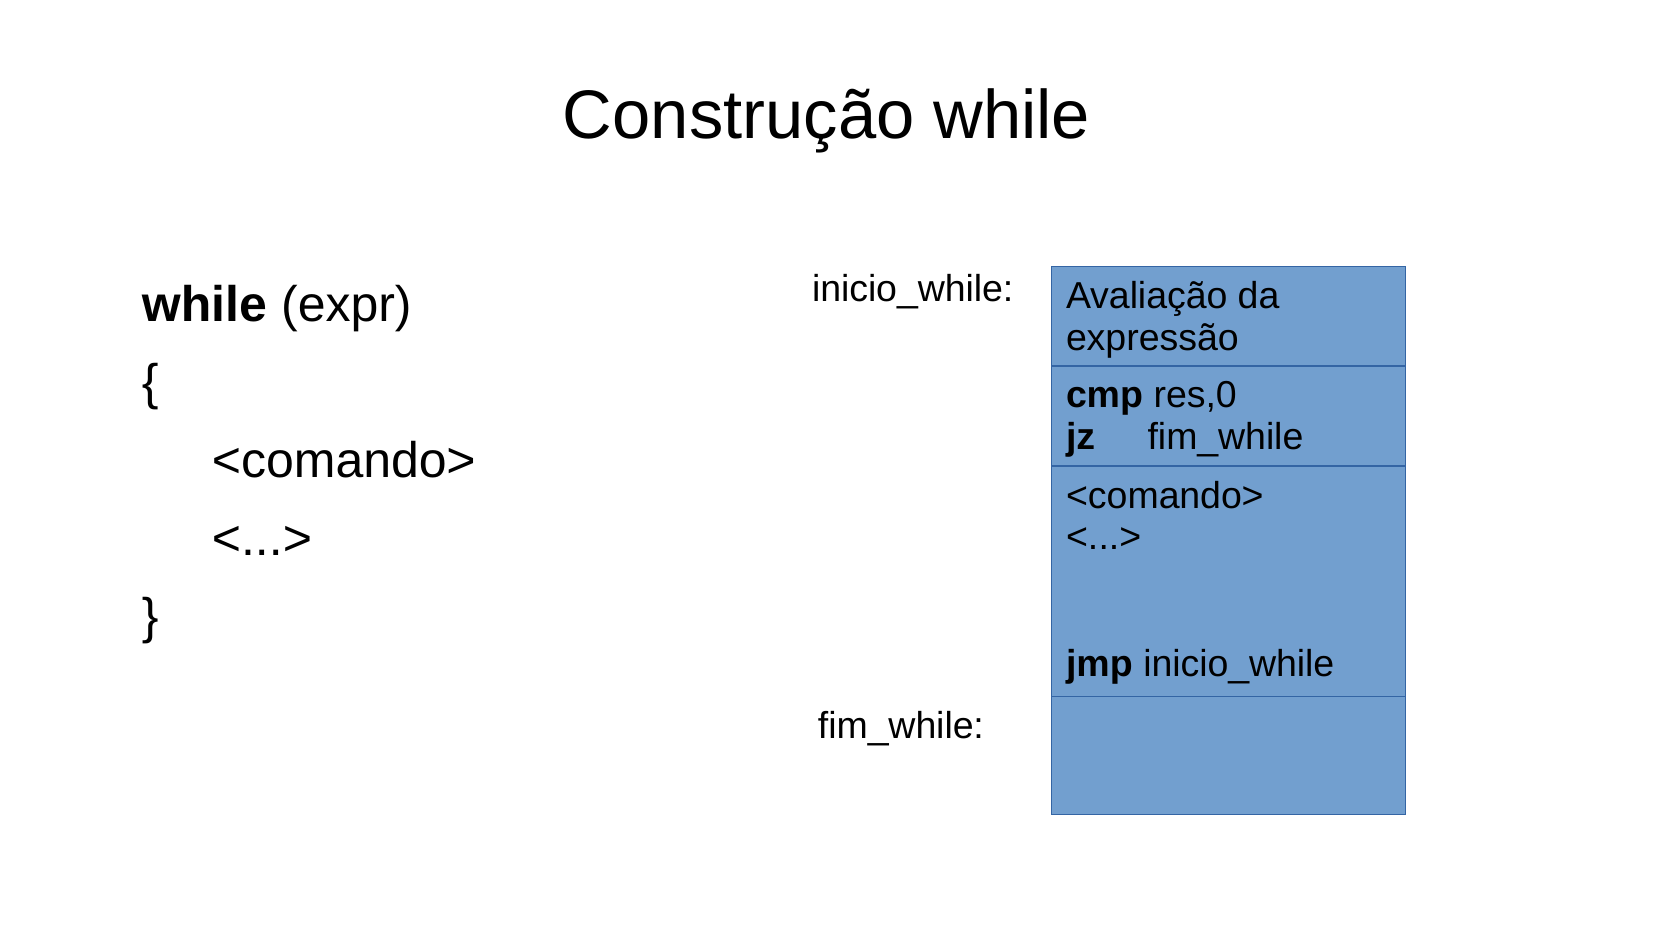

# Construção while
inicio_while:
Avaliação da expressão
while (expr)
{
 <comando>
 <...>
}
cmp res,0
jz fim_while
<comando>
<...>
jmp inicio_while
fim_while: